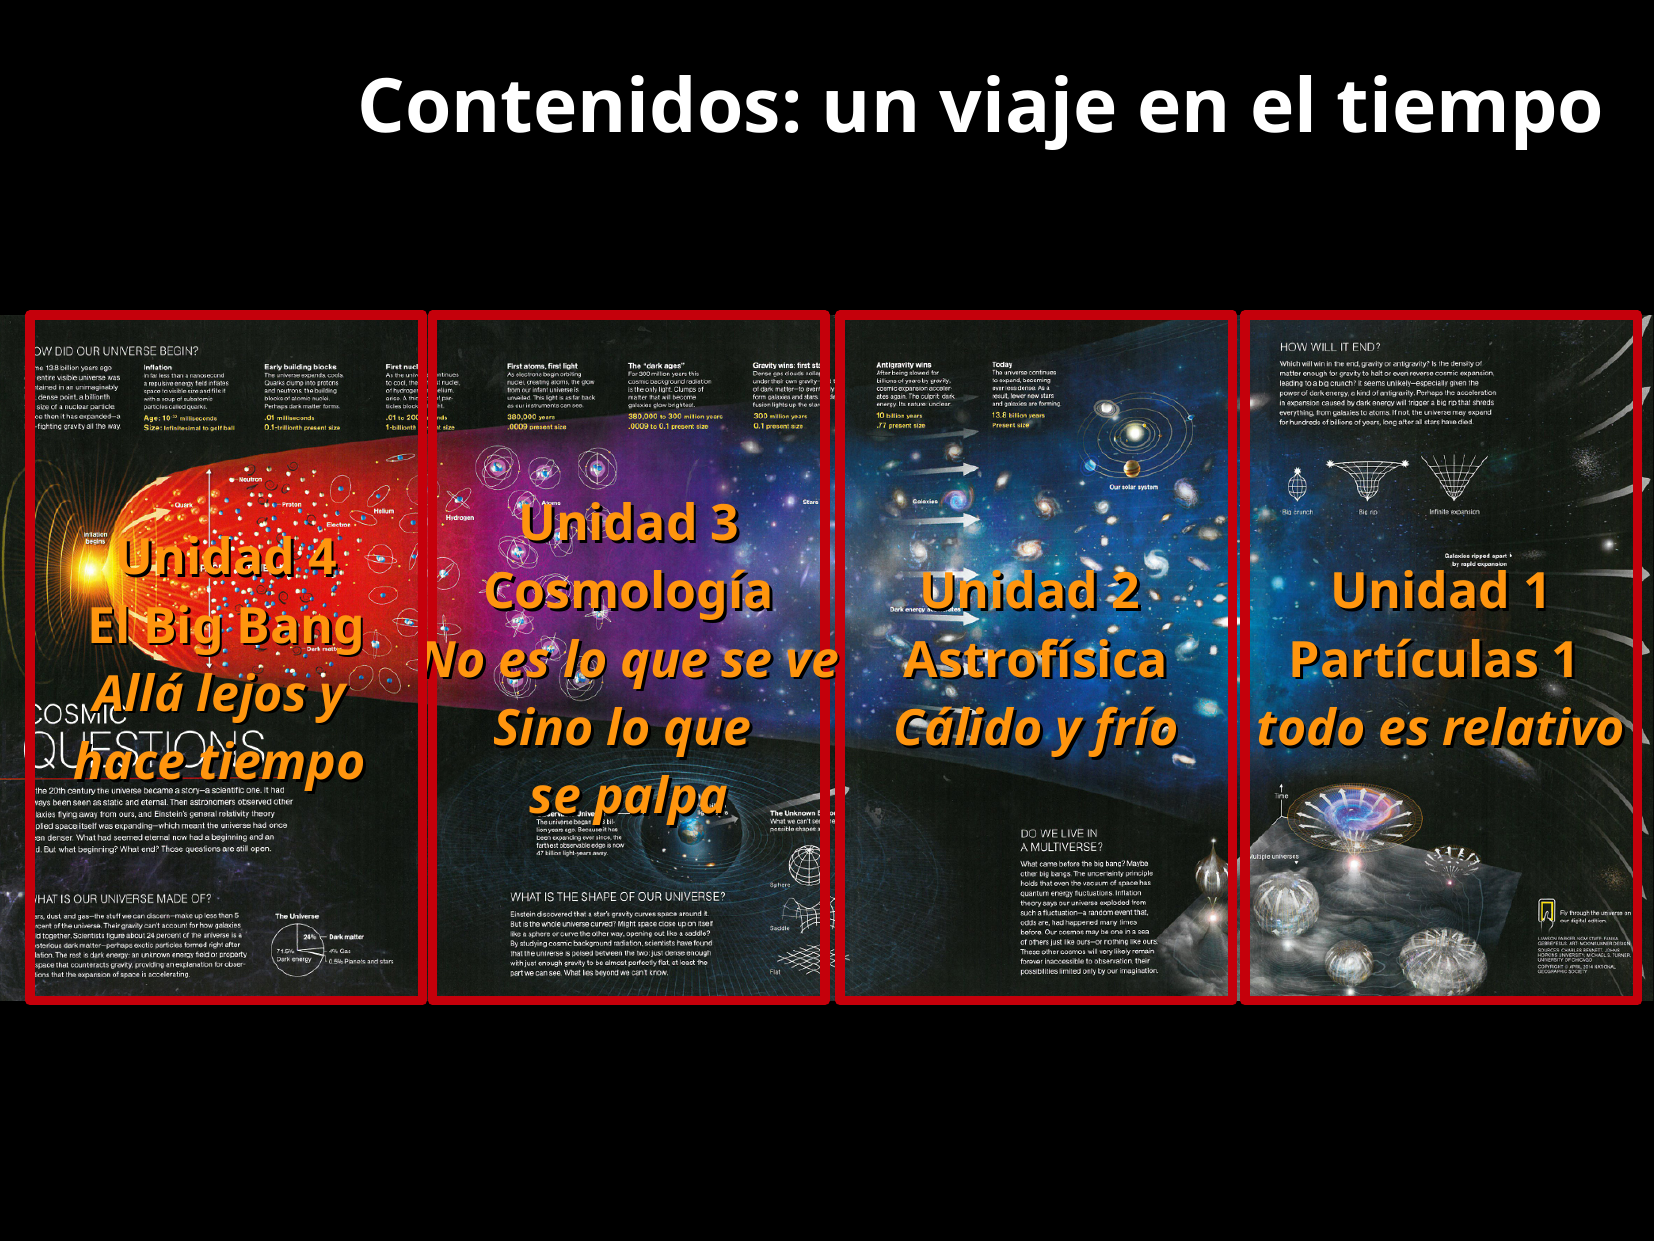

# Contenidos: un viaje en el tiempo
Unidad 4
El Big Bang
Allá lejos y
hace tiempo
Unidad 3
Cosmología
No es lo que se ve
Sino lo que
se palpa
Unidad 2
Astrofísica
Cálido y frío
Unidad 1
Partículas 1
todo es relativo
Ago 11, 2016
H. Asorey - IPAC 2016 - 01/16
11